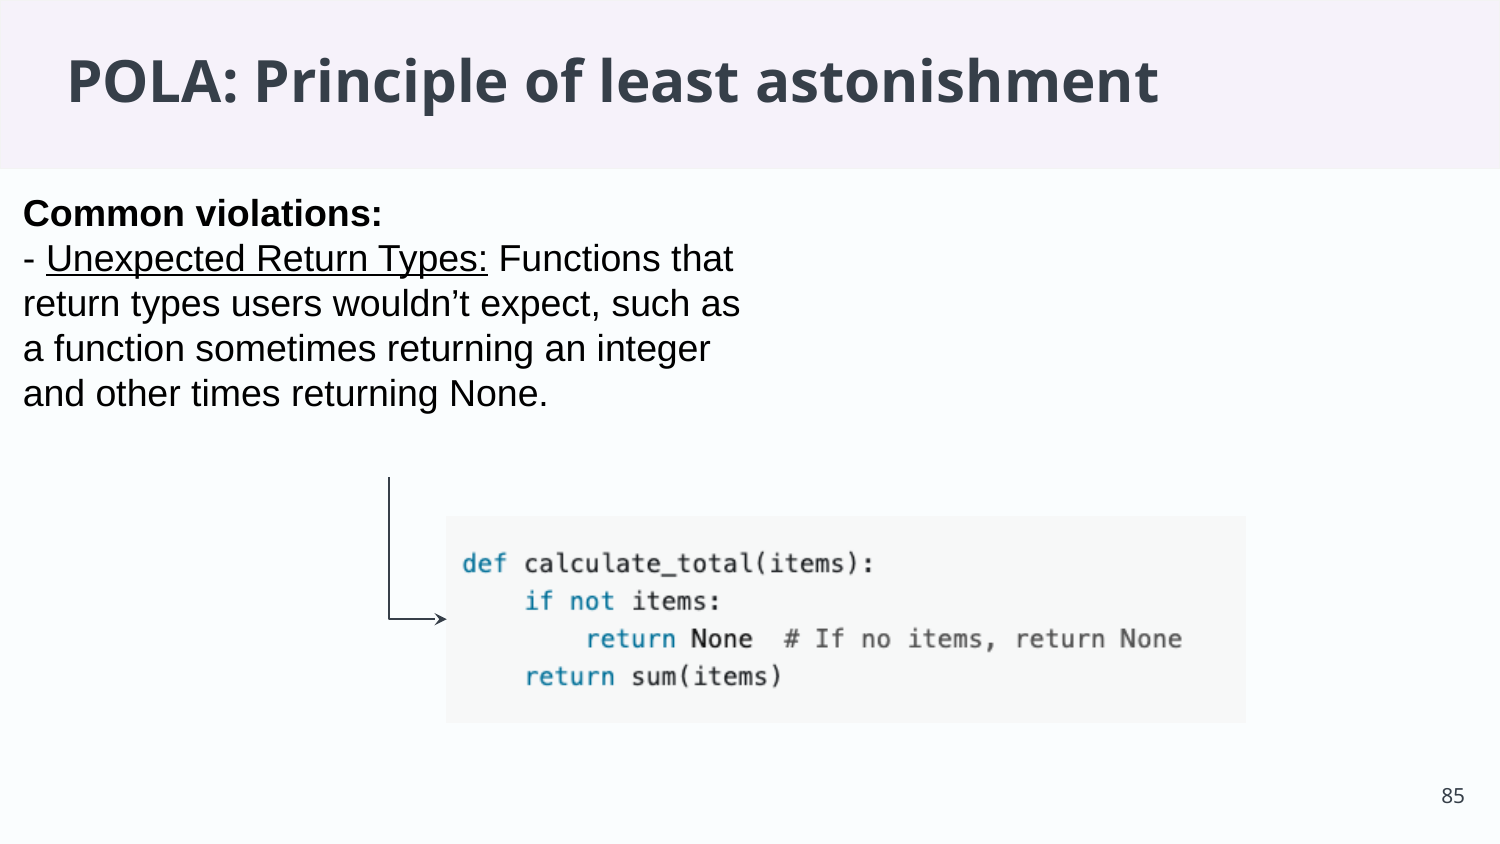

# POLA: Principle of least astonishment
Common violations:
- Unexpected Return Types: Functions that return types users wouldn’t expect, such as a function sometimes returning an integer and other times returning None.